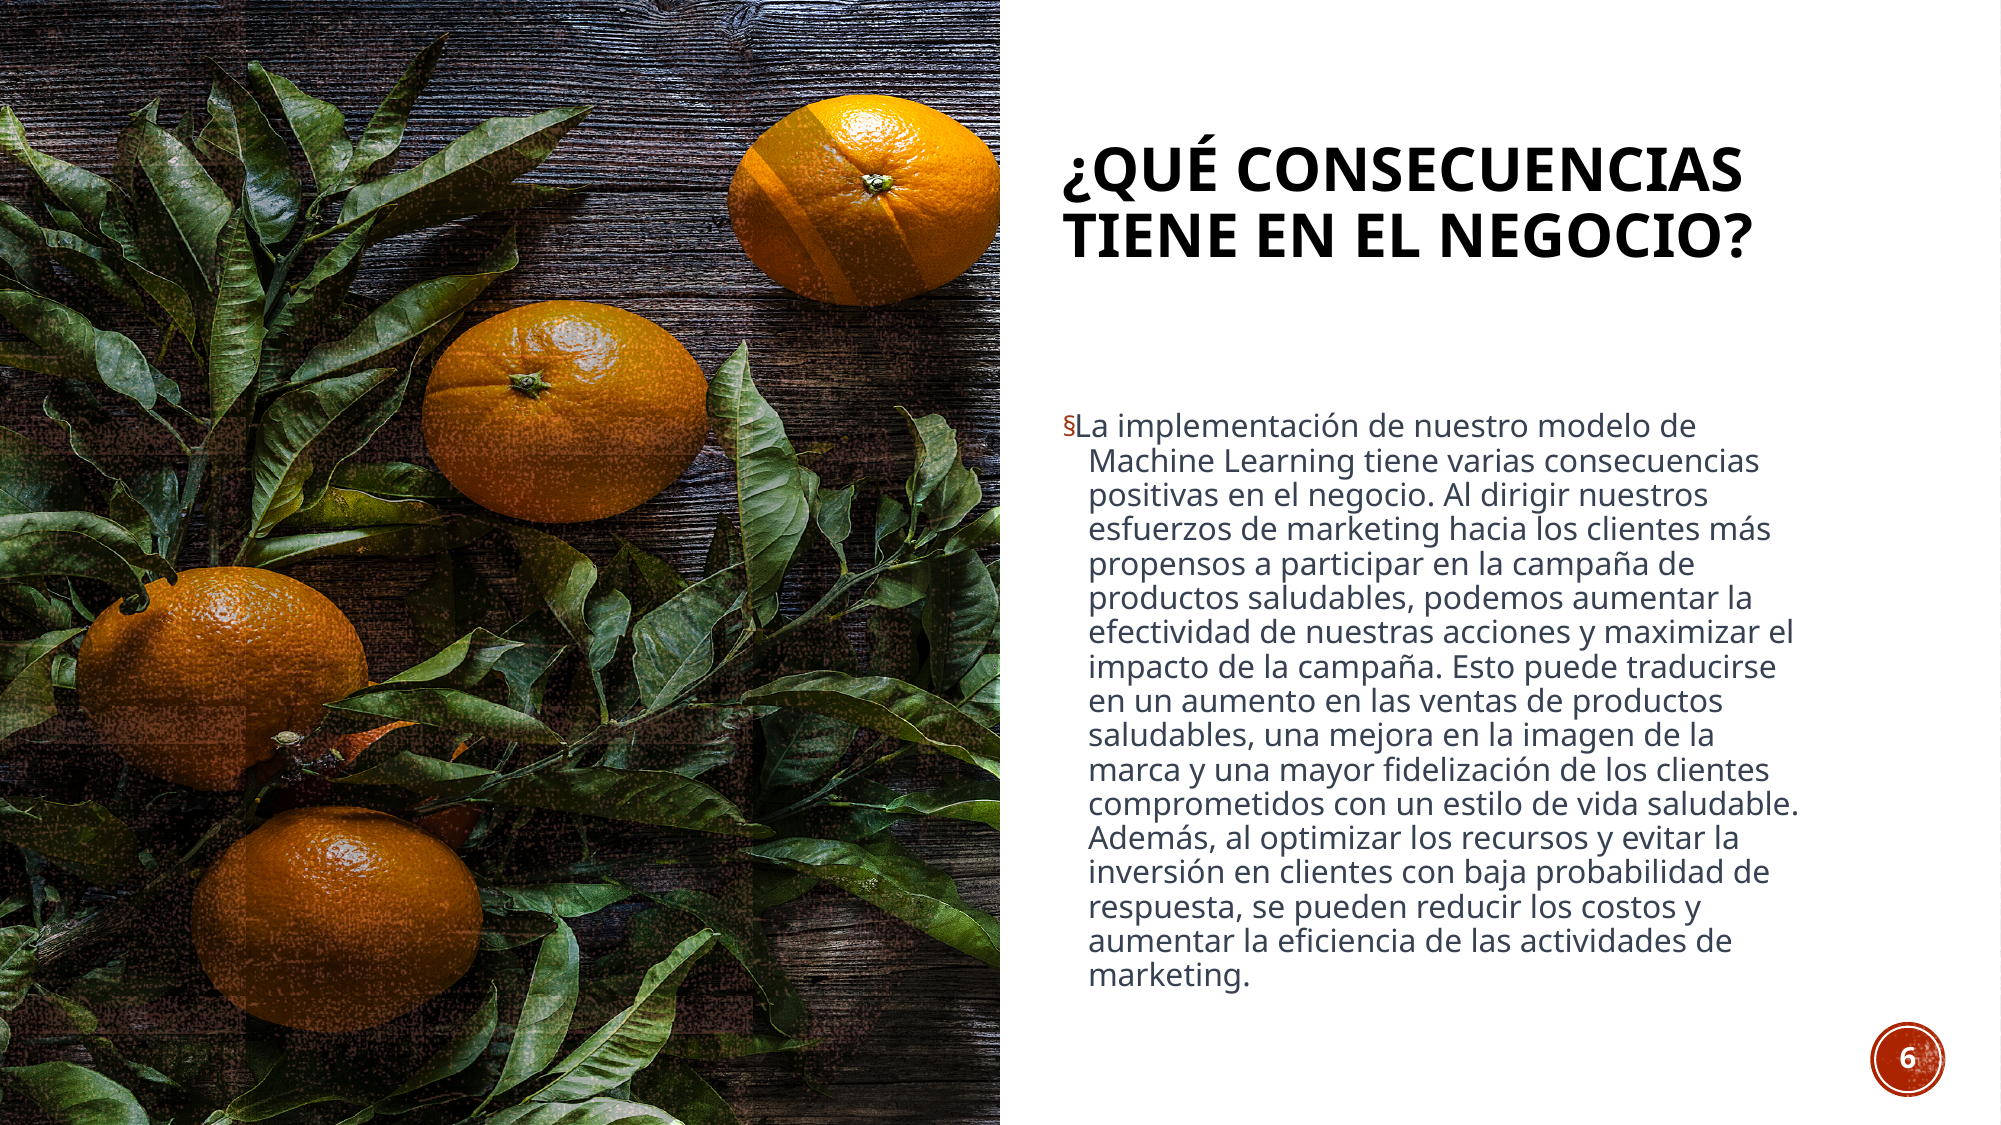

# ¿Qué consecuencias tiene en el negocio?
La implementación de nuestro modelo de Machine Learning tiene varias consecuencias positivas en el negocio. Al dirigir nuestros esfuerzos de marketing hacia los clientes más propensos a participar en la campaña de productos saludables, podemos aumentar la efectividad de nuestras acciones y maximizar el impacto de la campaña. Esto puede traducirse en un aumento en las ventas de productos saludables, una mejora en la imagen de la marca y una mayor fidelización de los clientes comprometidos con un estilo de vida saludable. Además, al optimizar los recursos y evitar la inversión en clientes con baja probabilidad de respuesta, se pueden reducir los costos y aumentar la eficiencia de las actividades de marketing.